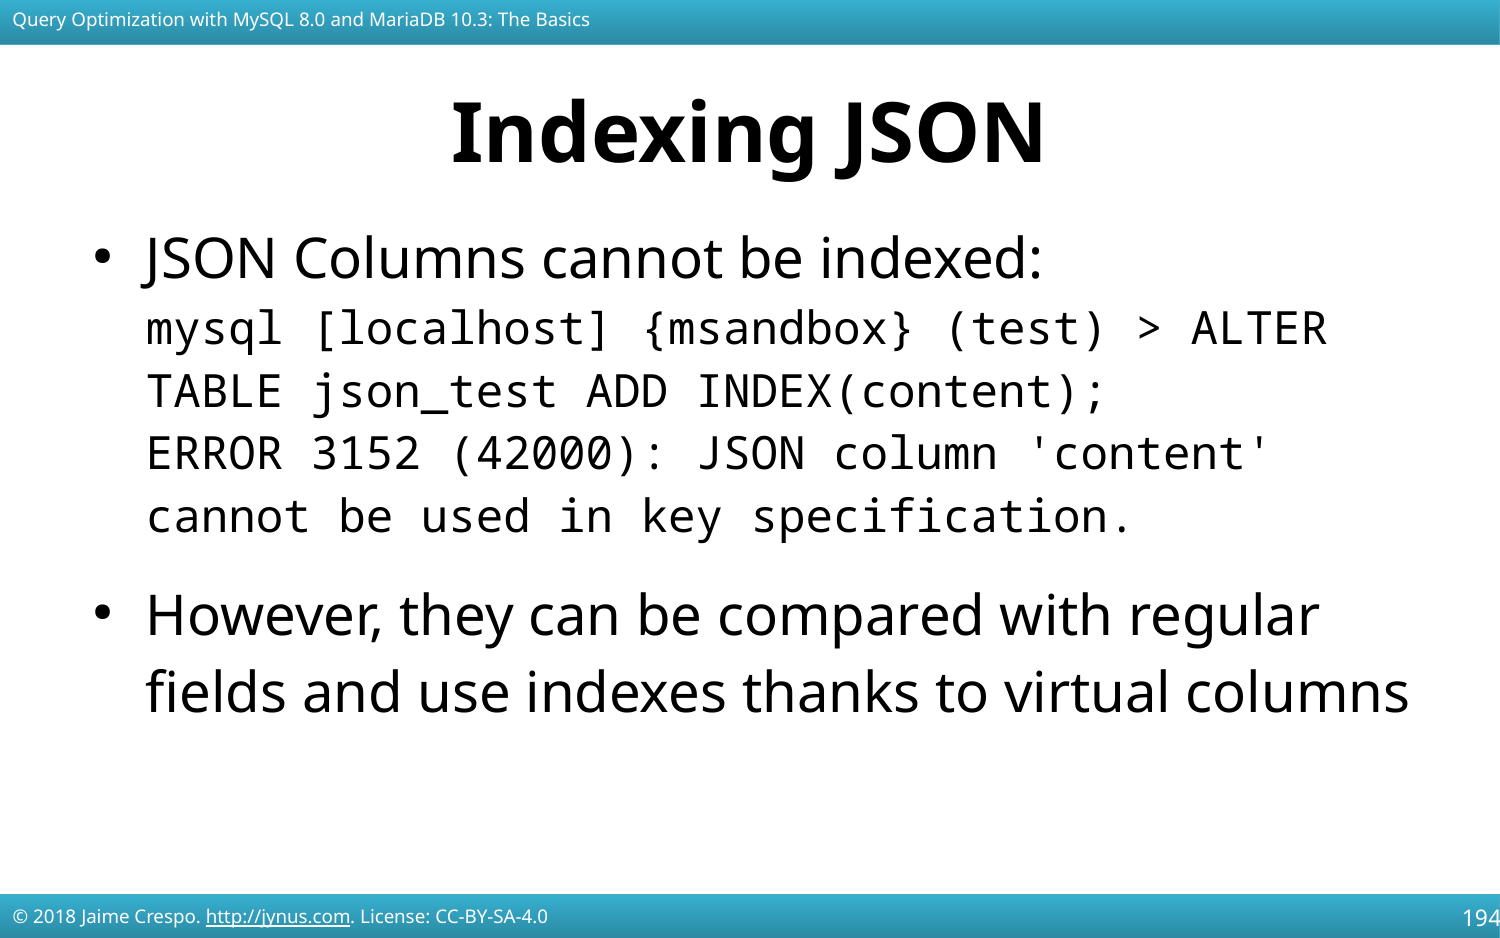

# Indexing JSON
JSON Columns cannot be indexed:
mysql [localhost] {msandbox} (test) > ALTER TABLE json_test ADD INDEX(content);
ERROR 3152 (42000): JSON column 'content' cannot be used in key specification.
However, they can be compared with regular fields and use indexes thanks to virtual columns